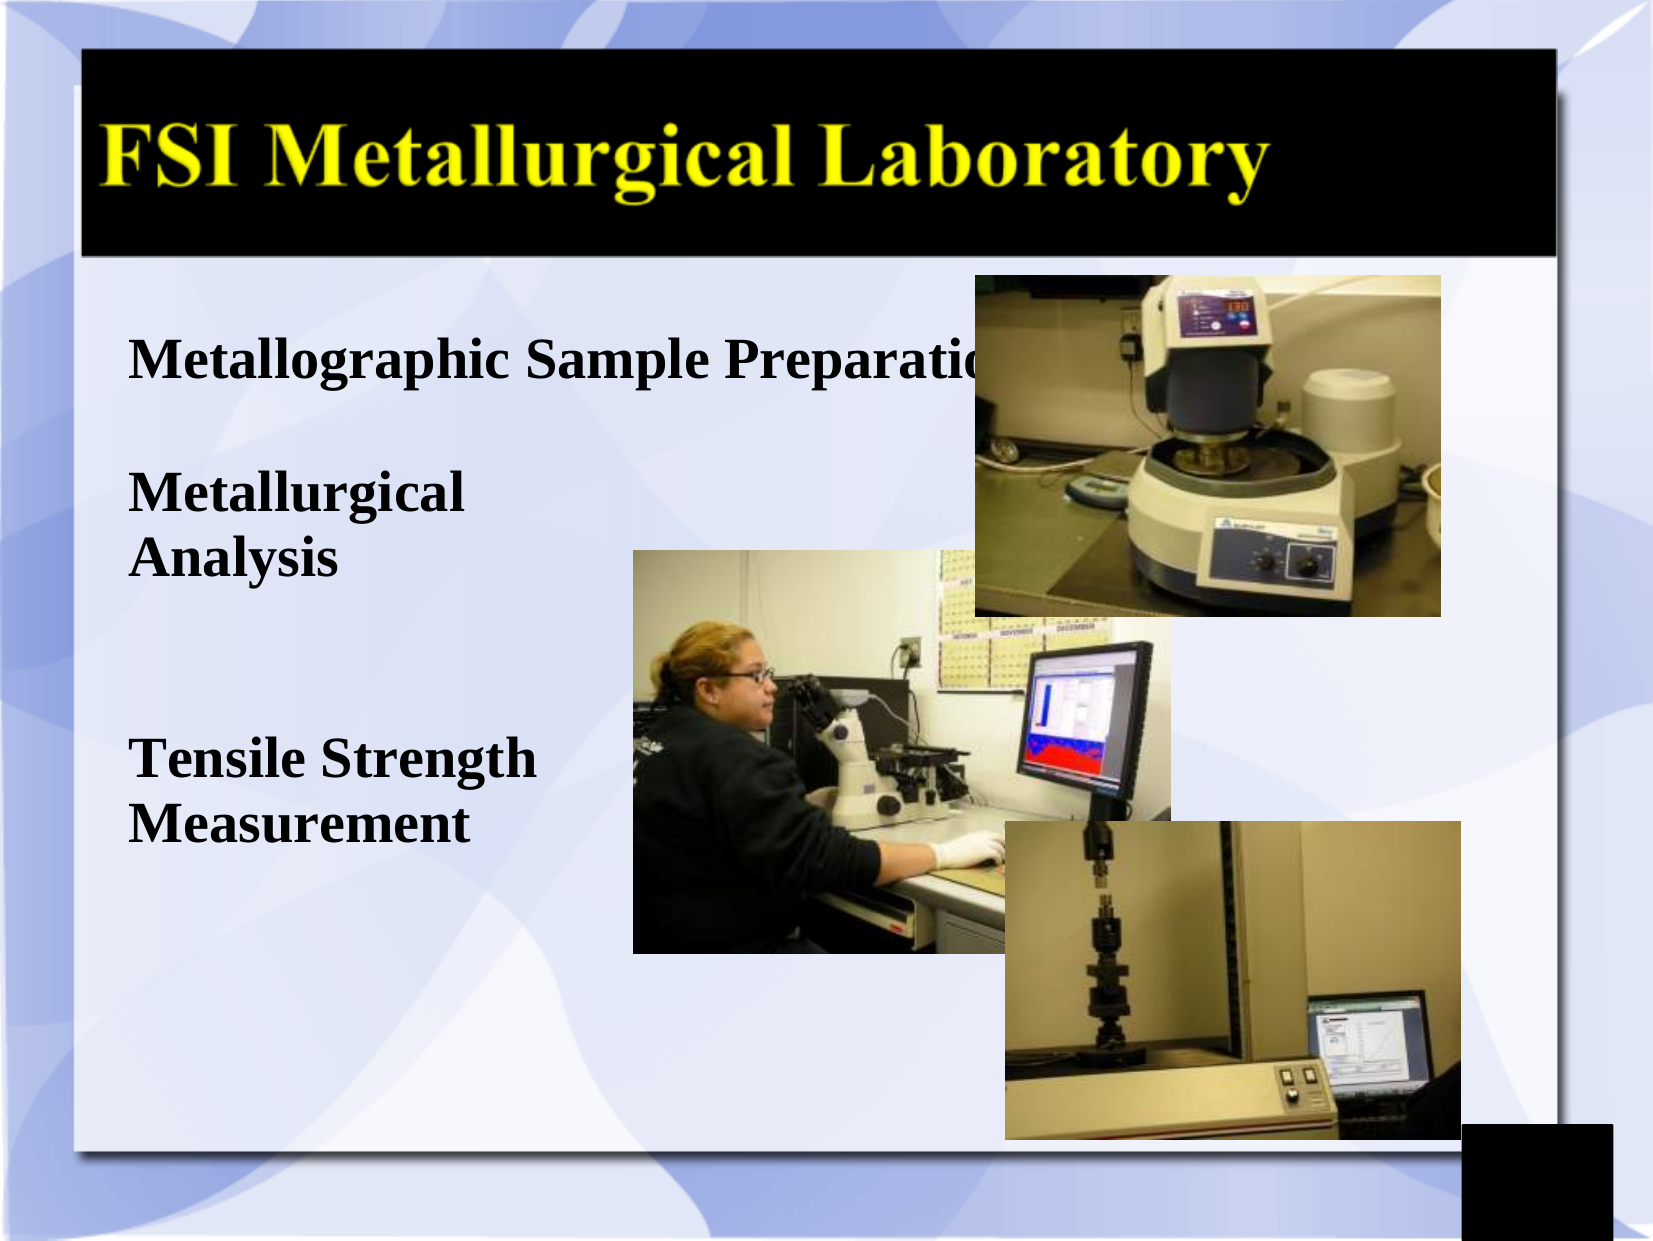

Metallographic Sample Preparation
 Metallurgical
 Analysis
 Tensile Strength
 Measurement
14